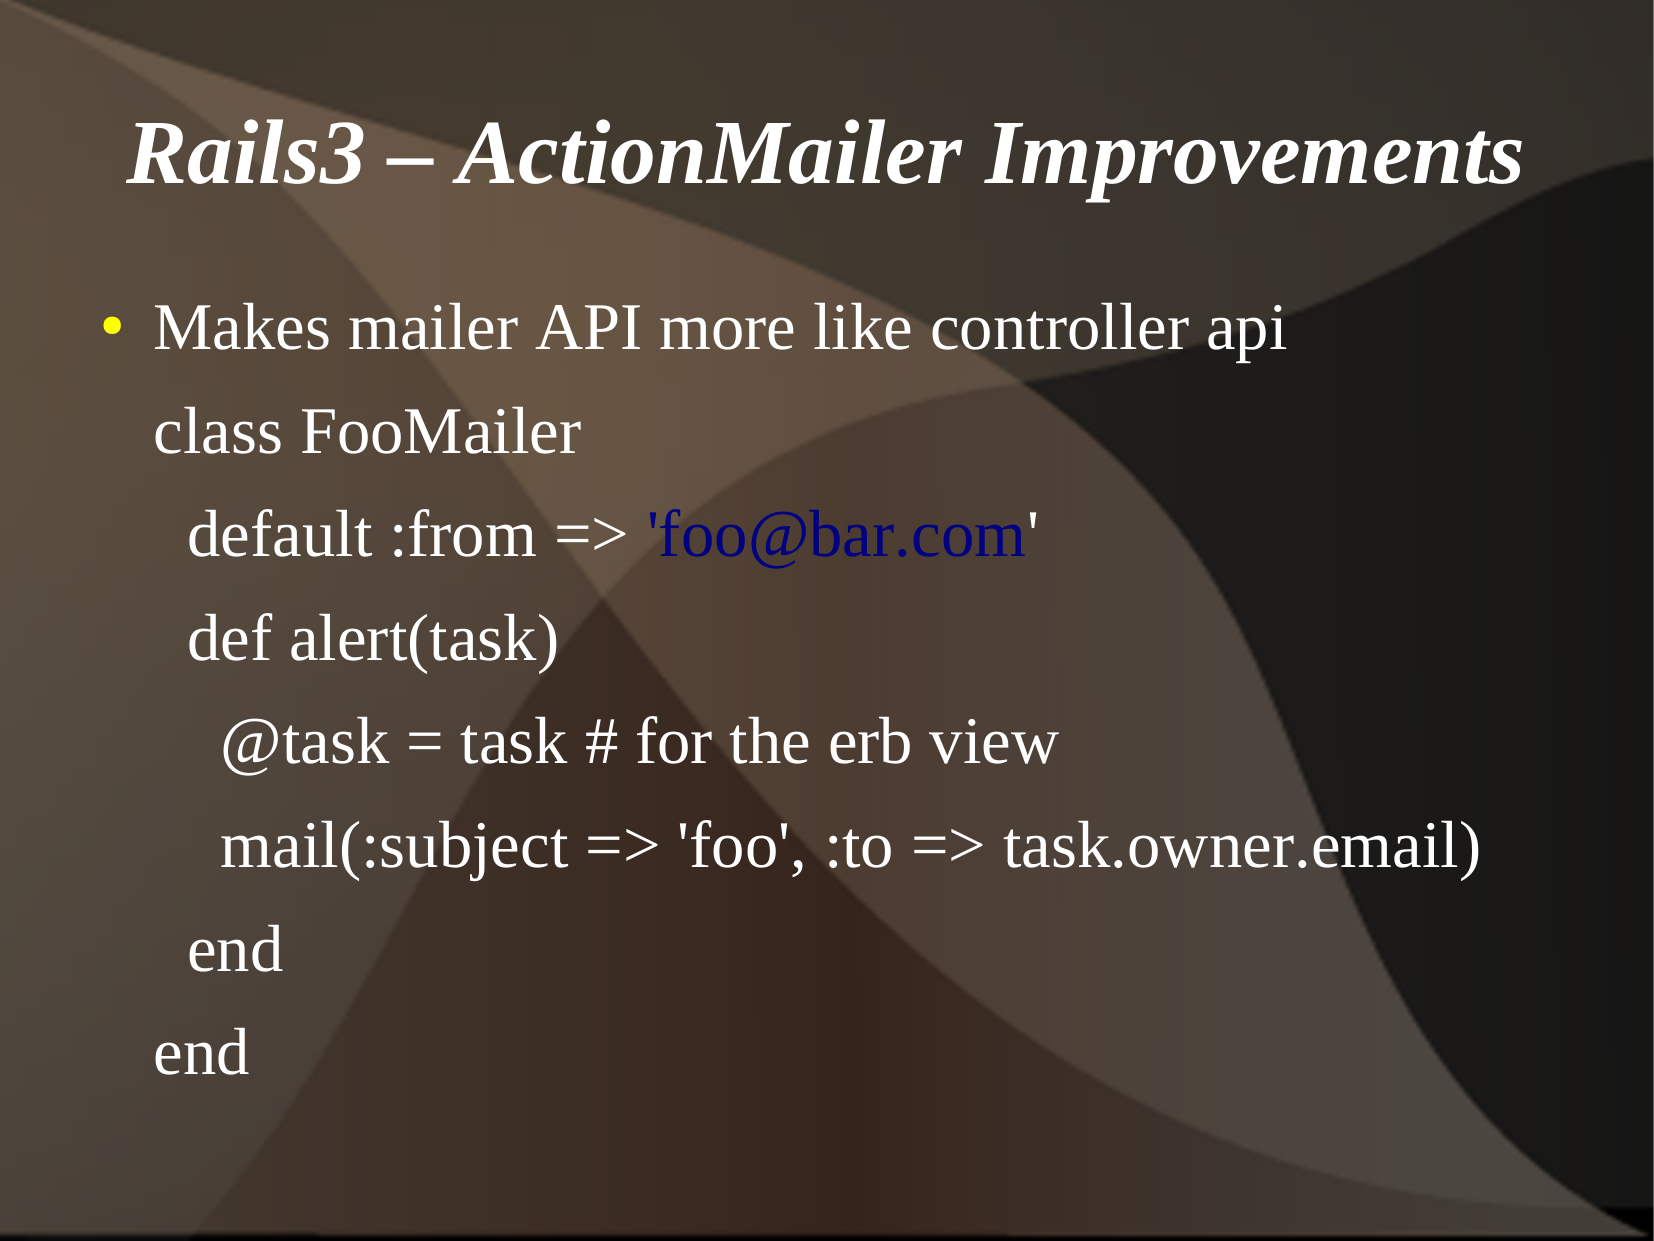

# Rails3 – ActionMailer Improvements
Makes mailer API more like controller api
class FooMailer
 default :from => 'foo@bar.com'
 def alert(task)
 @task = task # for the erb view
 mail(:subject => 'foo', :to => task.owner.email)
 end
end